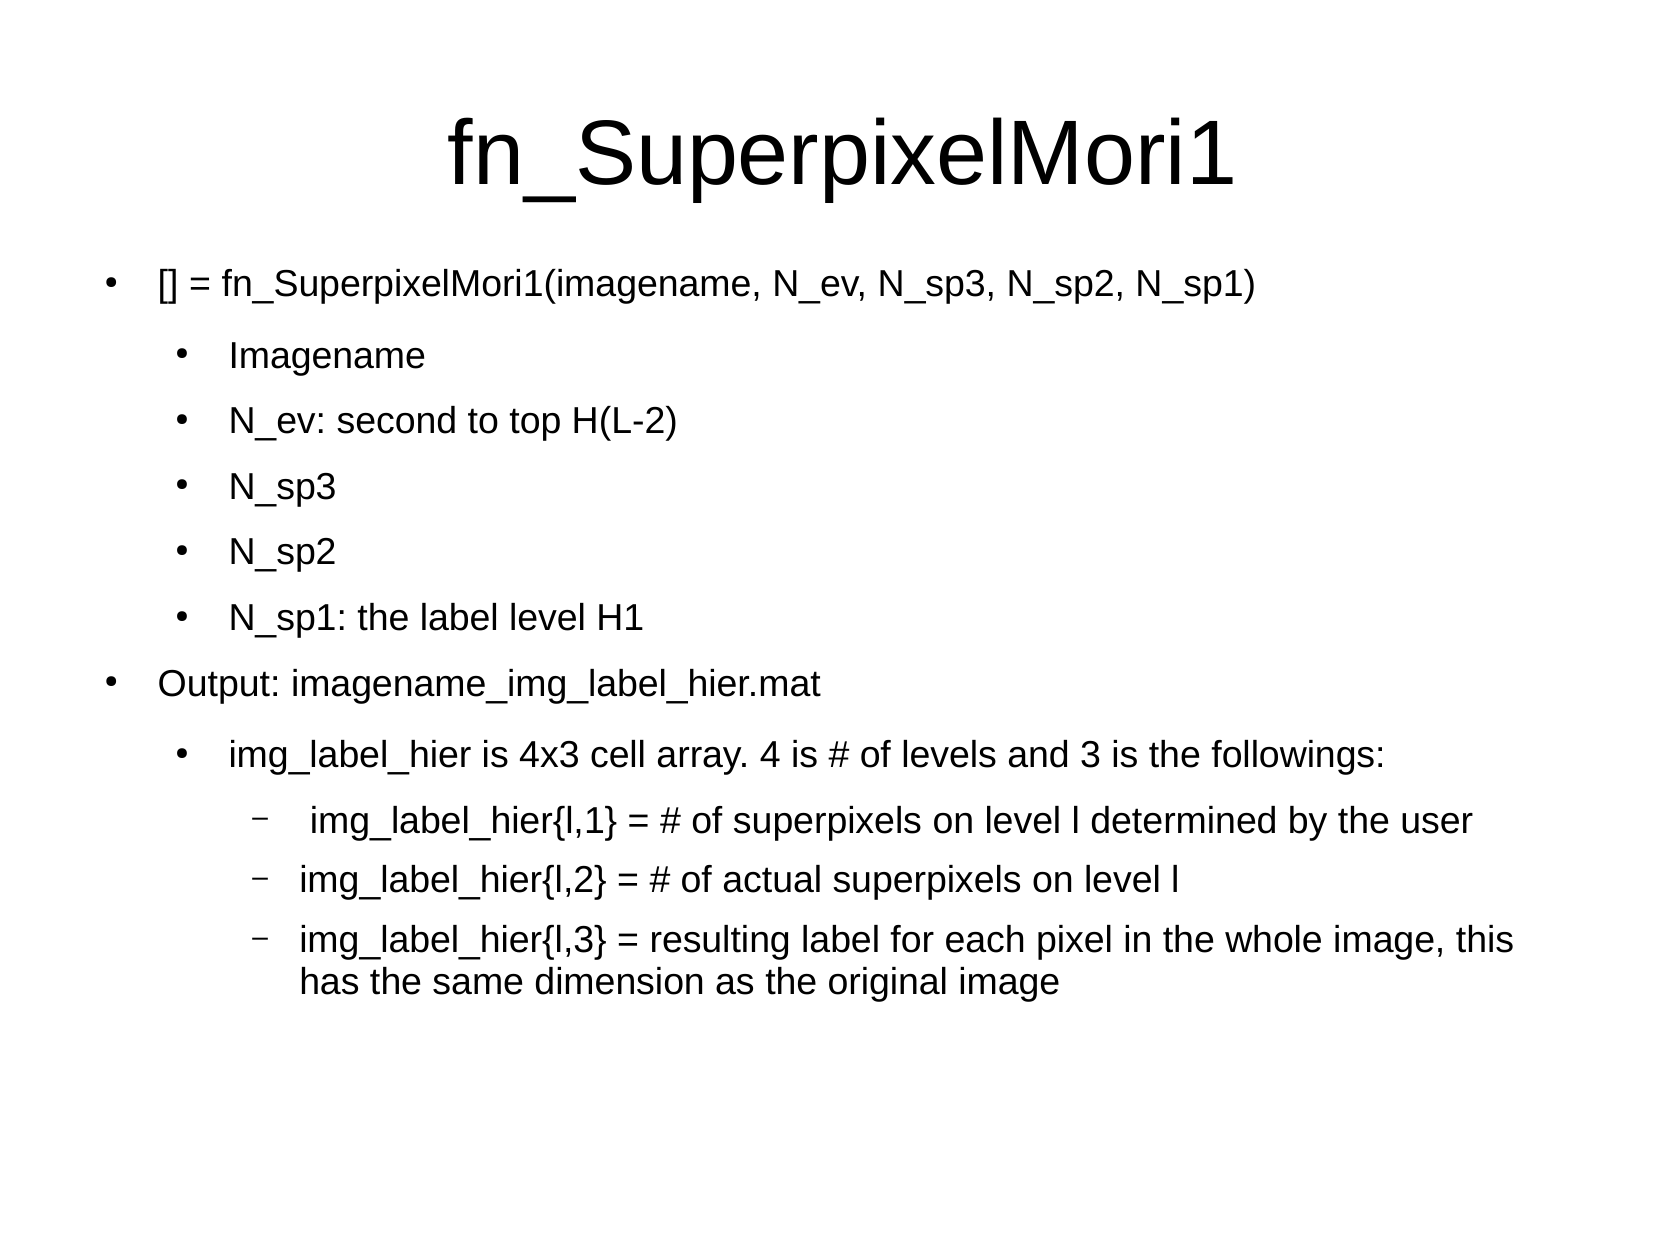

# fn_SuperpixelMori1
[] = fn_SuperpixelMori1(imagename, N_ev, N_sp3, N_sp2, N_sp1)
Imagename
N_ev: second to top H(L-2)
N_sp3
N_sp2
N_sp1: the label level H1
Output: imagename_img_label_hier.mat
img_label_hier is 4x3 cell array. 4 is # of levels and 3 is the followings:
 img_label_hier{l,1} = # of superpixels on level l determined by the user
img_label_hier{l,2} = # of actual superpixels on level l
img_label_hier{l,3} = resulting label for each pixel in the whole image, this has the same dimension as the original image